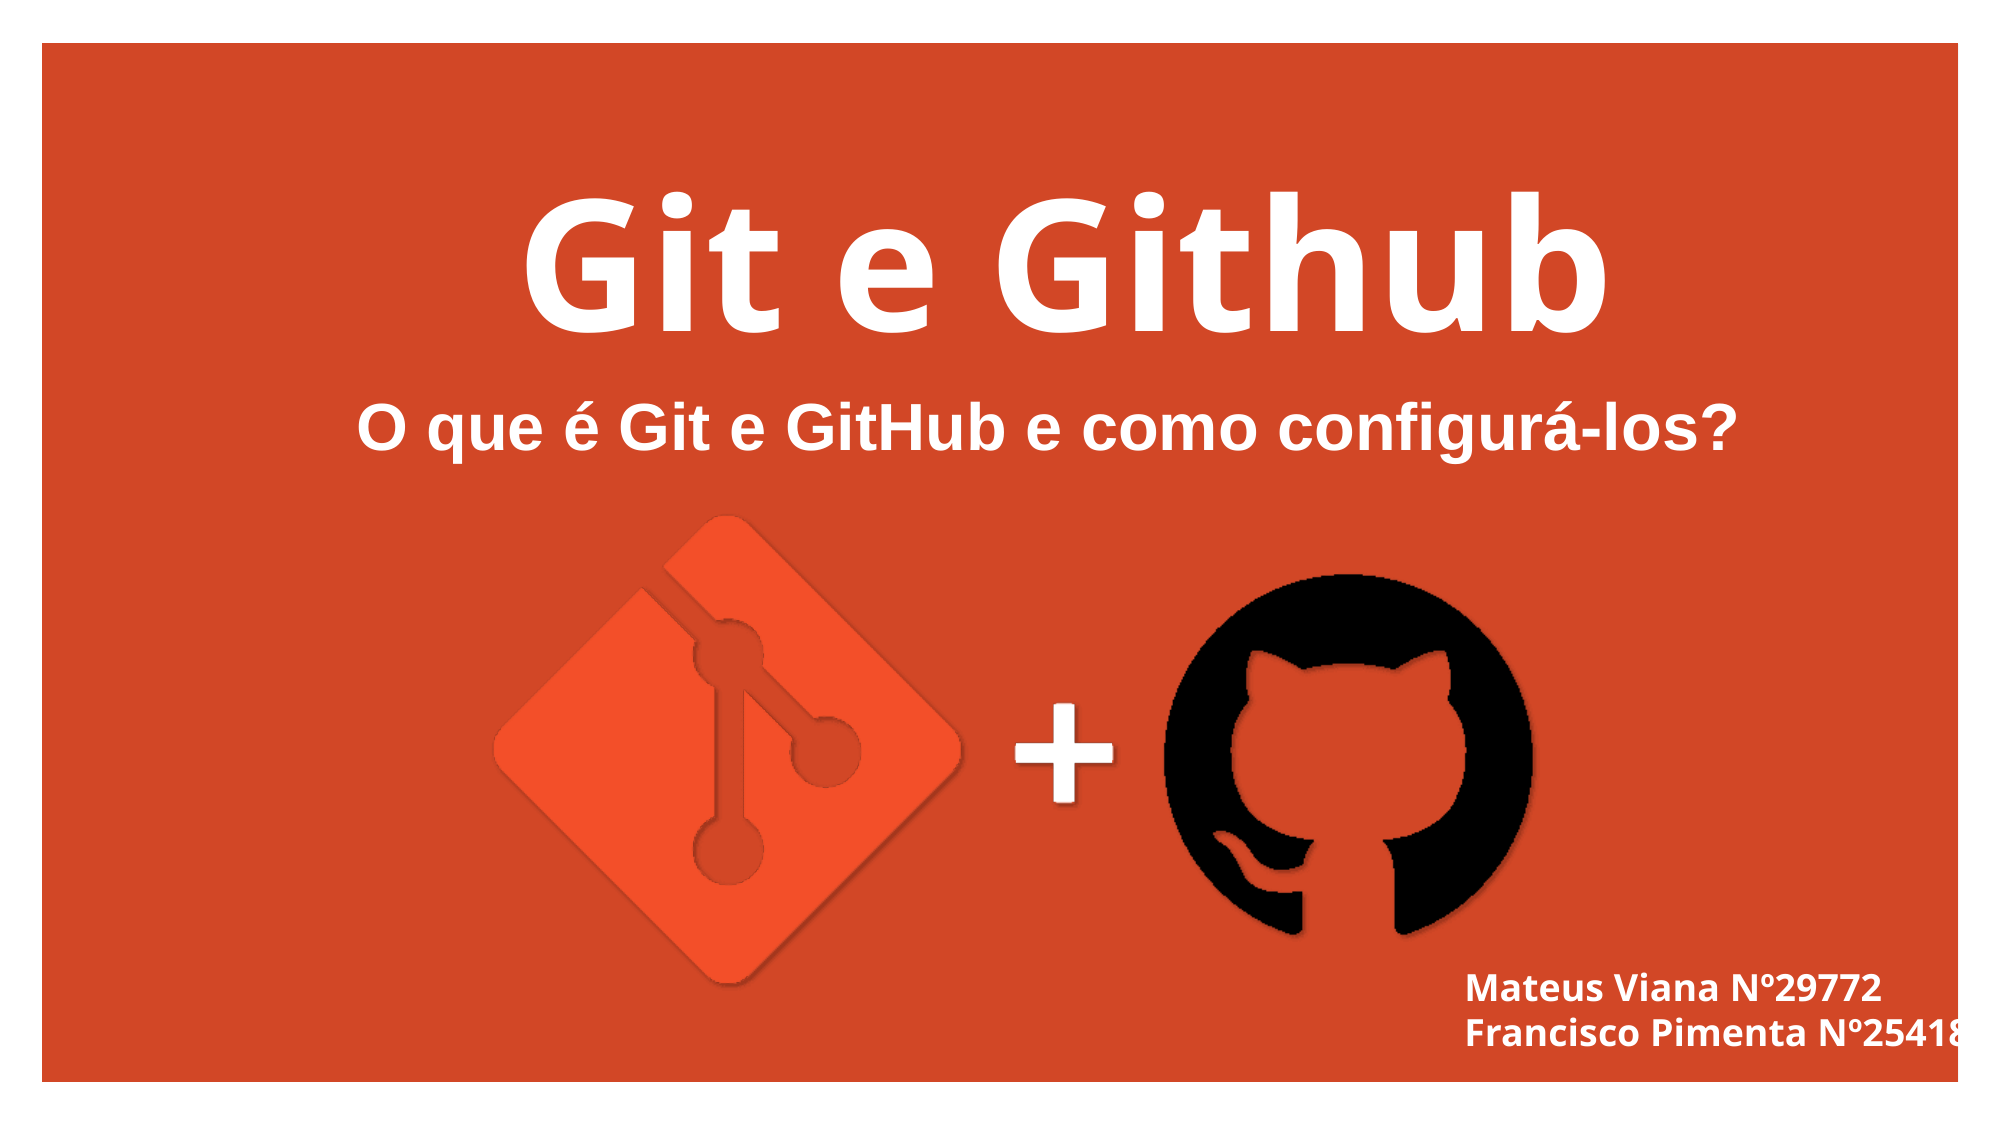

# Git e Github
O que é Git e GitHub e como configurá-los?
Mateus Viana Nº29772
Francisco Pimenta Nº25418